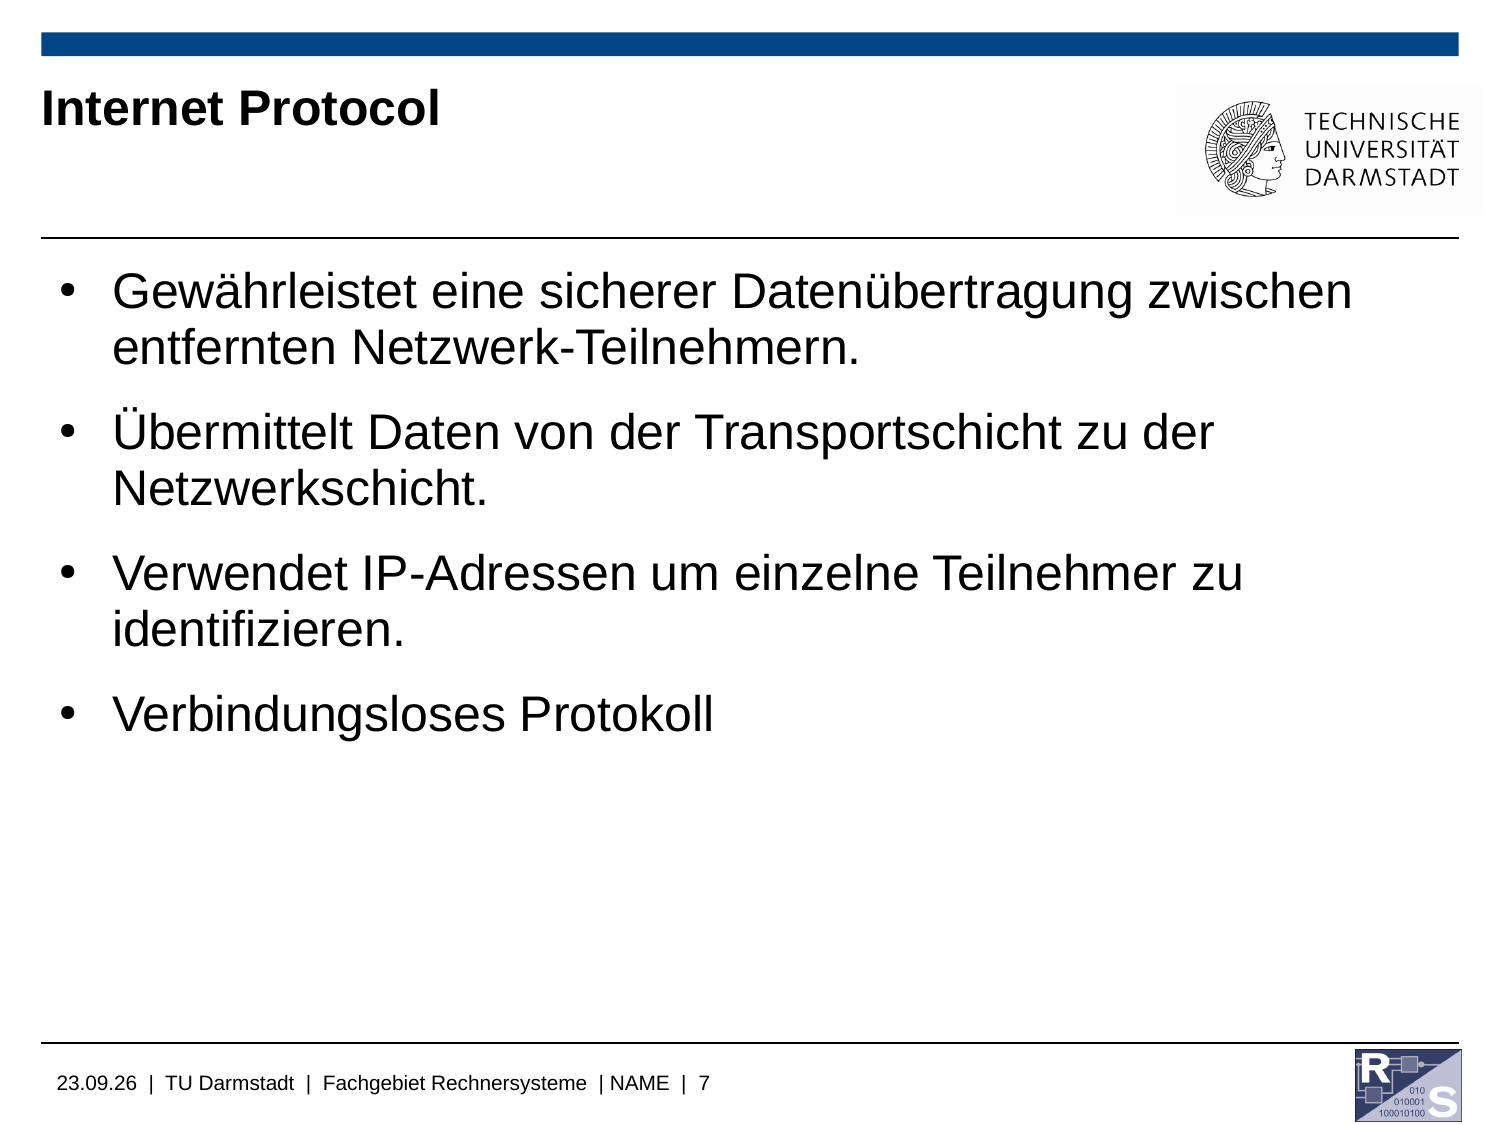

# Internet Protocol
Gewährleistet eine sicherer Datenübertragung zwischen entfernten Netzwerk-Teilnehmern.
Übermittelt Daten von der Transportschicht zu der Netzwerkschicht.
Verwendet IP-Adressen um einzelne Teilnehmer zu identifizieren.
Verbindungsloses Protokoll